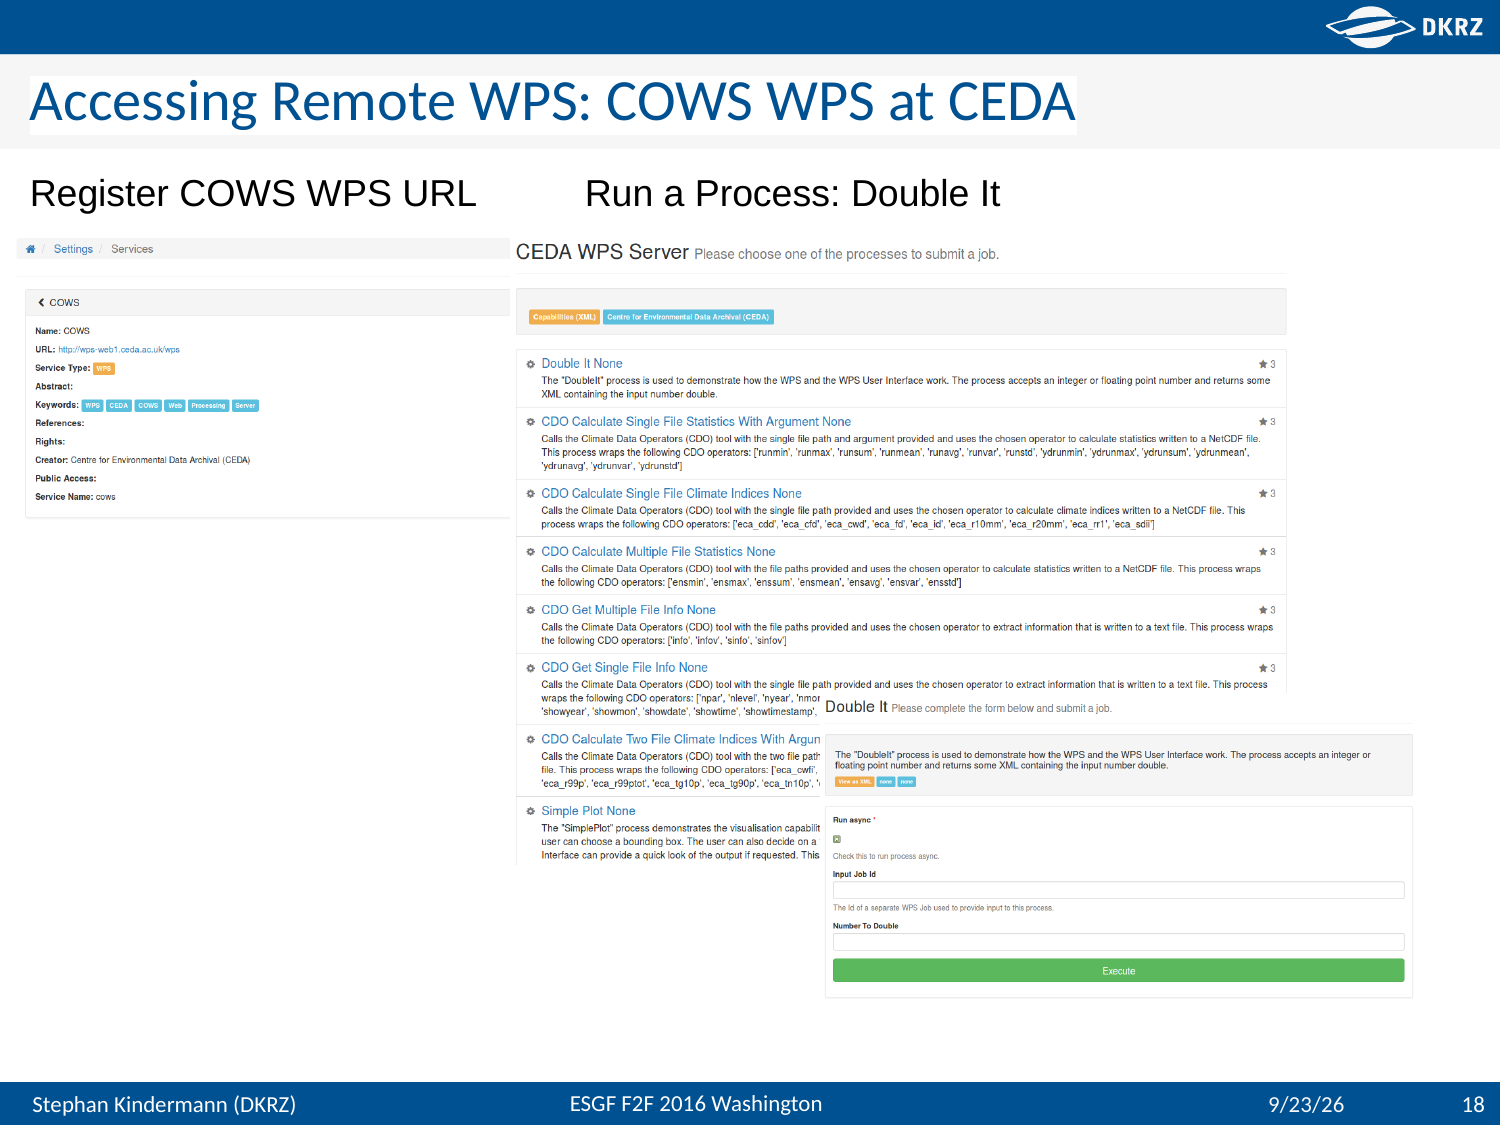

# Accessing Remote WPS: COWS WPS at CEDA
Register COWS WPS URL
Run a Process: Double It